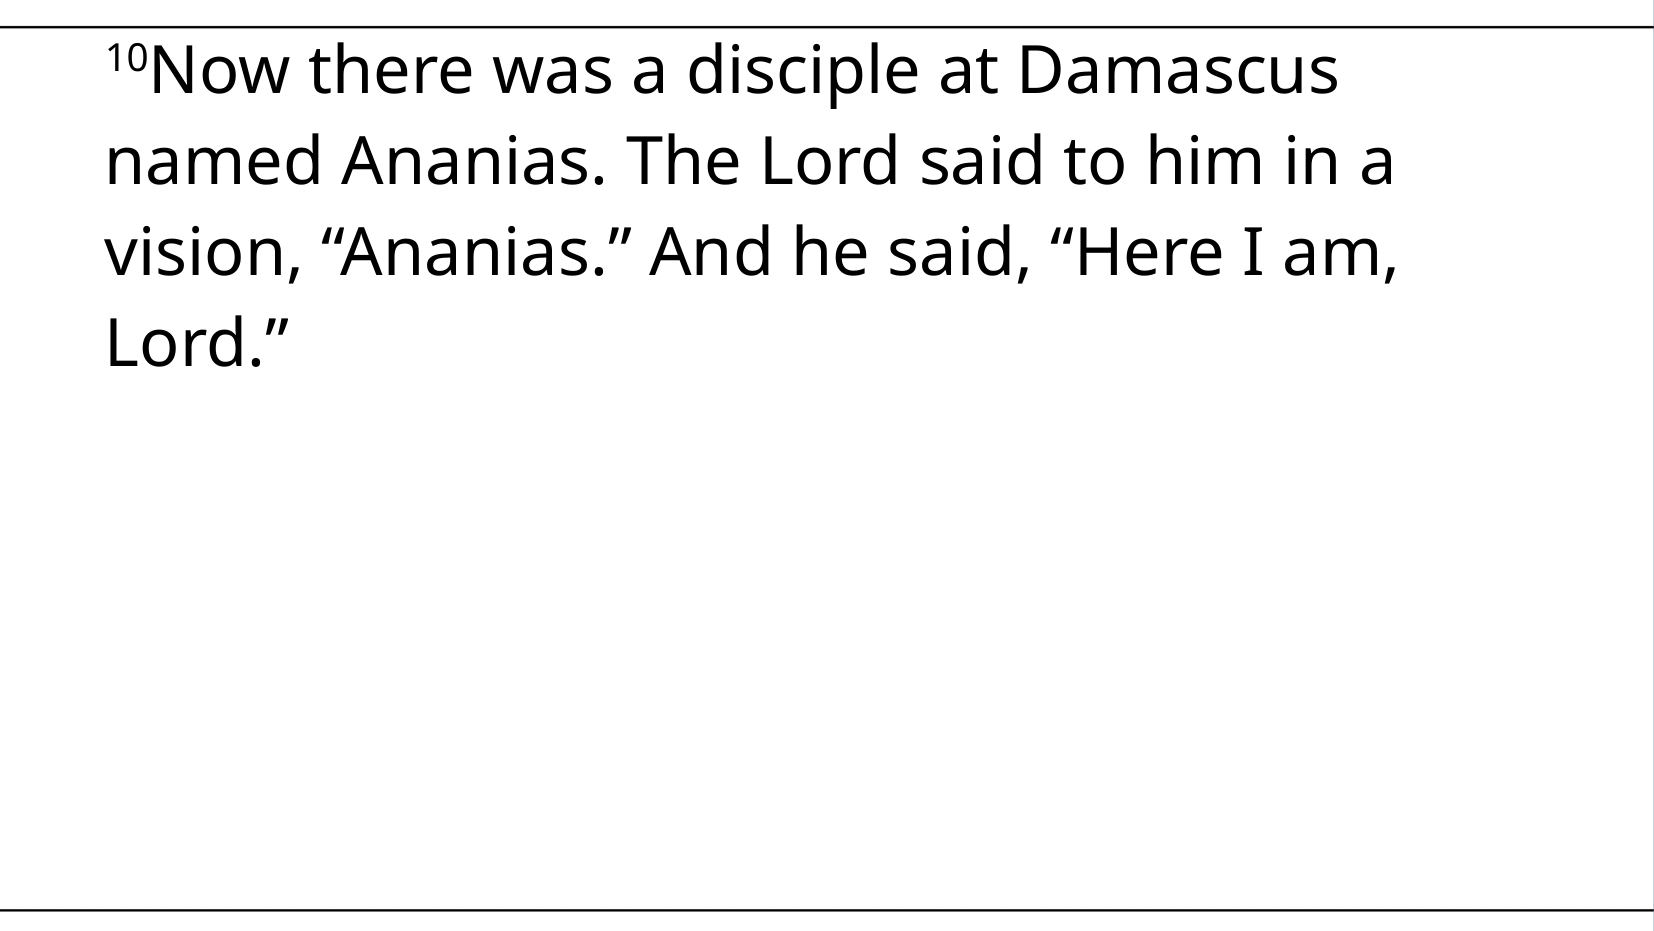

10Now there was a disciple at Damascus named Ananias. The Lord said to him in a vision, “Ananias.” And he said, “Here I am, Lord.”